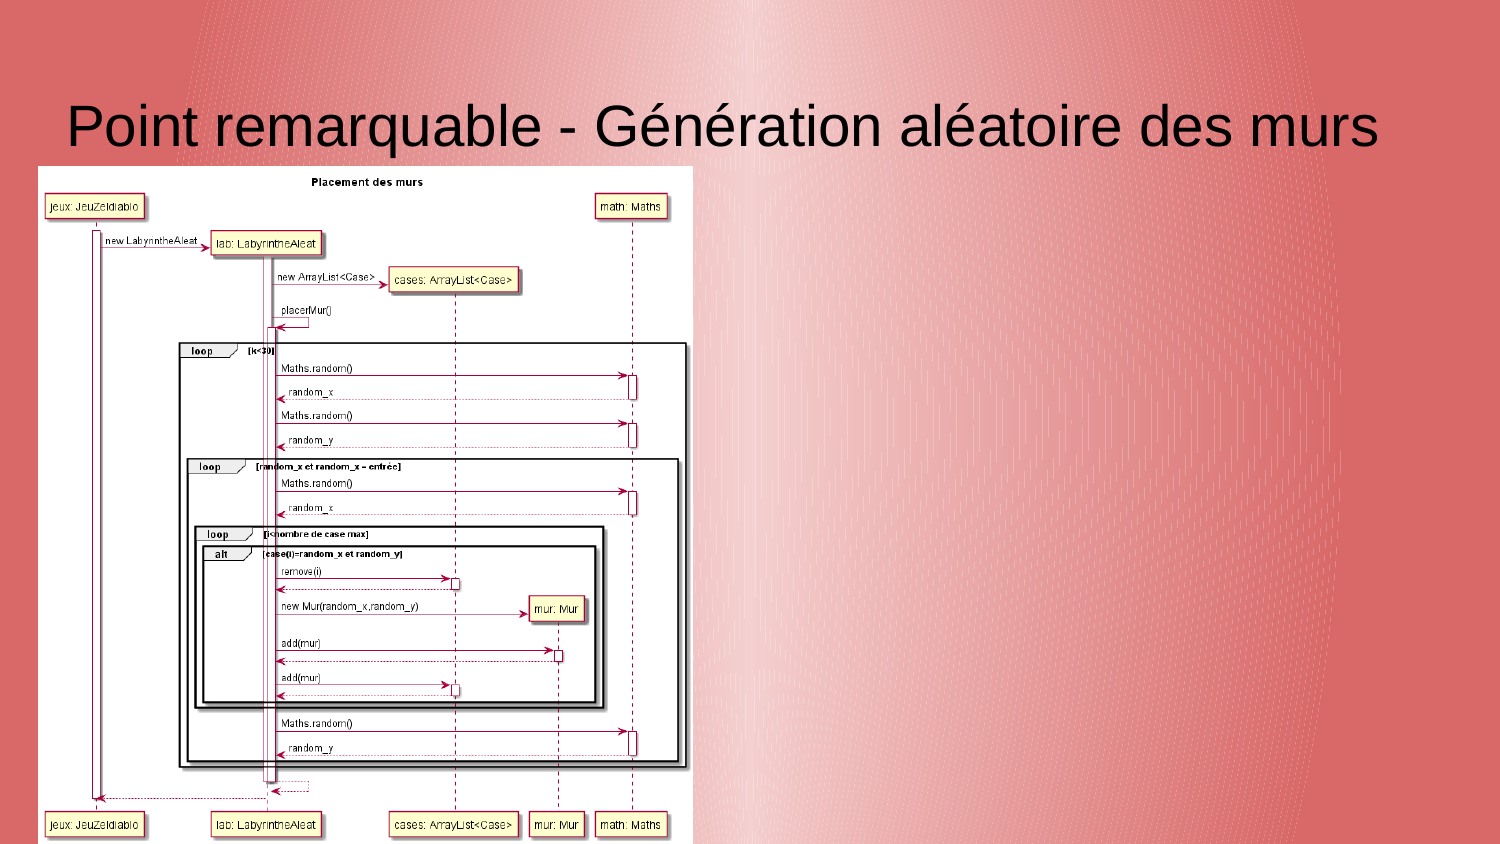

# Point remarquable - Génération aléatoire des murs